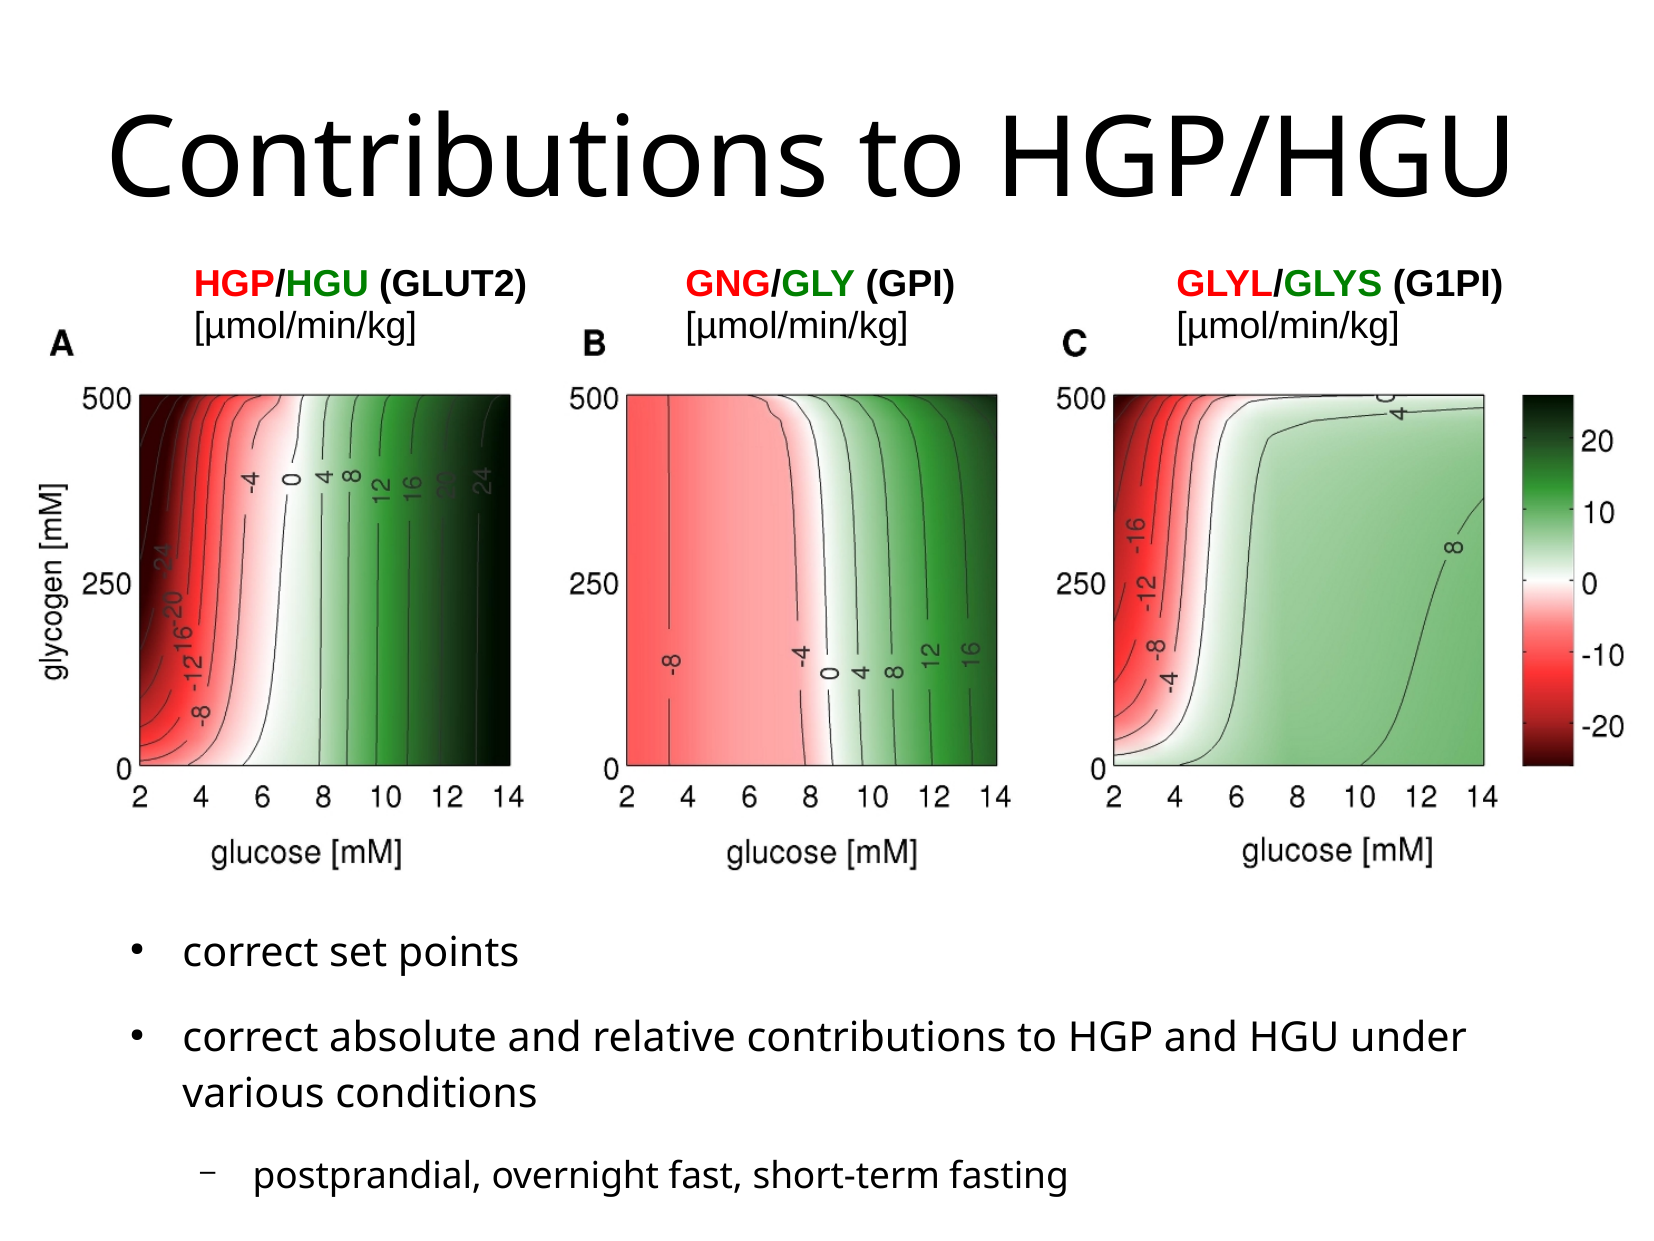

# Contributions to HGP/HGU
GLYL/GLYS (G1PI)
[µmol/min/kg]
HGP/HGU (GLUT2)
[µmol/min/kg]
GNG/GLY (GPI)
[µmol/min/kg]
correct set points
correct absolute and relative contributions to HGP and HGU under various conditions
postprandial, overnight fast, short-term fasting